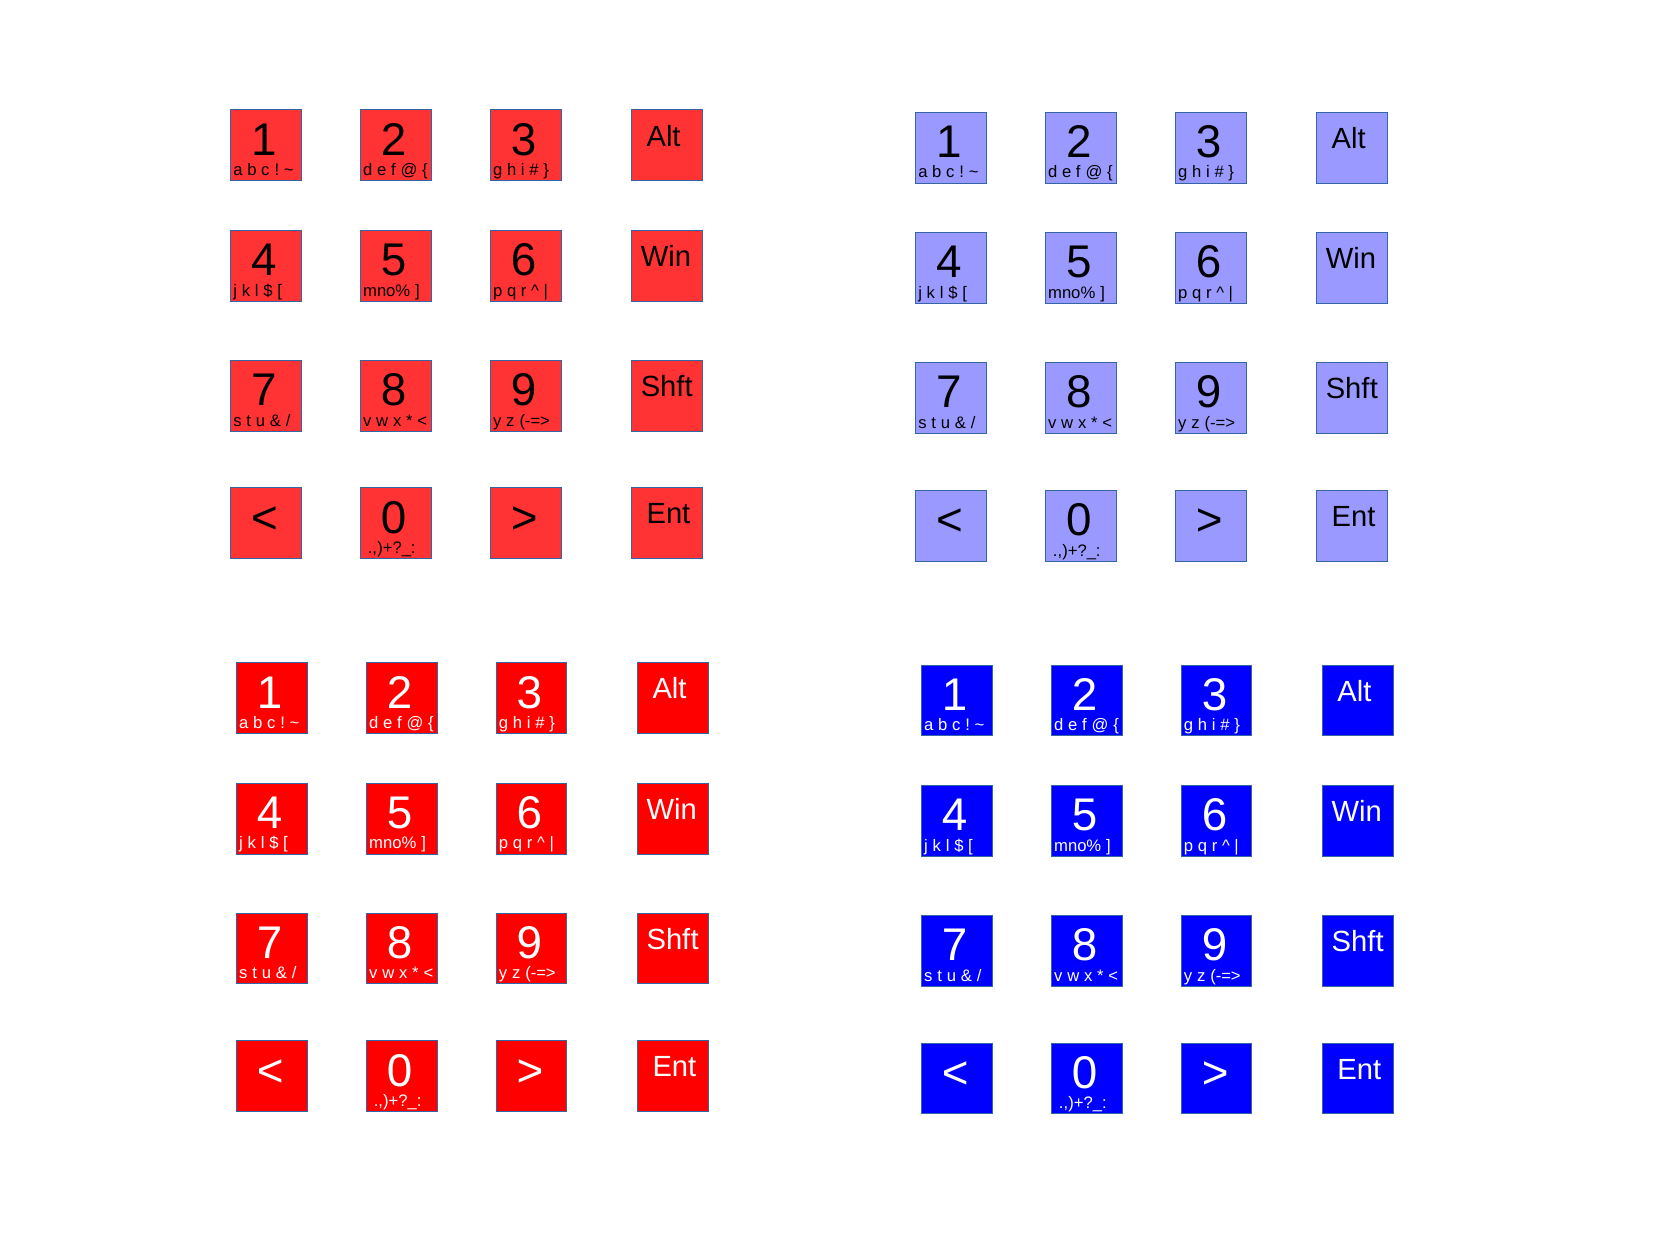

1
1
1
1
1
1
1
1
2
2
2
2
3
3
3
3
1
1
1
1
2
2
3
3
Alt
Alt
Alt
Alt
Alt
Alt
a b c ! ~
a b c ! ~
a b c ! ~
a b c ! ~
a b c ! ~
a b c ! ~
a b c ! ~
a b c ! ~
a b c ! ~
d e f @ {
a b c ! ~
d e f @ {
a b c ! ~
g h i # }
a b c ! ~
g h i # }
a b c ! ~
a b c ! ~
a b c ! ~
a b c ! ~
a b c ! ~
a b c ! ~
a b c ! ~
d e f @ {
a b c ! ~
g h i # }
a b c ! ~
1
4
1
4
1
4
1
4
5
5
5
5
6
6
6
6
1
4
1
4
5
5
6
6
Win
Win
Win
Win
Win
Win
a b c ! ~
a b c ! ~
a b c ! ~
j k l $ [
a b c ! ~
a b c ! ~
a b c ! ~
j k l $ [
a b c ! ~
mno% ]
a b c ! ~
mno% ]
a b c ! ~
p q r ^ |
a b c ! ~
p q r ^ |
a b c ! ~
a b c ! ~
a b c ! ~
a b c ! ~
a b c ! ~
j k l $ [
a b c ! ~
mno% ]
a b c ! ~
p q r ^ |
a b c ! ~
1
7
1
7
1
7
1
7
8
8
8
8
9
9
9
9
1
7
1
7
8
8
9
9
Shft
Shft
Shft
Shft
Shft
Shft
a b c ! ~
a b c ! ~
a b c ! ~
s t u & /
a b c ! ~
a b c ! ~
a b c ! ~
s t u & /
a b c ! ~
v w x * <
a b c ! ~
v w x * <
a b c ! ~
y z (-=>
a b c ! ~
y z (-=>
a b c ! ~
a b c ! ~
a b c ! ~
a b c ! ~
a b c ! ~
s t u & /
a b c ! ~
v w x * <
a b c ! ~
y z (-=>
a b c ! ~
1
<
1
<
1
<
1
<
0
0
0
0
>
>
>
>
1
<
1
<
0
0
>
>
?
_
 :
?
_
 :
?
_
 :
Ent
Ent
Ent
Ent
Ent
Ent
a b c ! ~
a b c ! ~
a b c ! ~
a b c ! ~
a b c ! ~
a b c ! ~
‘ ‘ . , ) +
 .,)+?_:
‘ ‘ . , ) +
 .,)+?_:
a b c ! ~
a b c ! ~
a b c ! ~
a b c ! ~
a b c ! ~
a b c ! ~
a b c ! ~
‘ ‘ . , ) +
 .,)+?_:
a b c ! ~
a b c ! ~
1
1
1
1
1
1
1
1
2
2
2
2
3
3
3
3
1
1
1
1
2
2
3
3
Alt
Alt
Alt
Alt
Alt
Alt
a b c ! ~
a b c ! ~
a b c ! ~
a b c ! ~
a b c ! ~
a b c ! ~
a b c ! ~
a b c ! ~
a b c ! ~
d e f @ {
a b c ! ~
d e f @ {
a b c ! ~
g h i # }
a b c ! ~
g h i # }
a b c ! ~
a b c ! ~
a b c ! ~
a b c ! ~
a b c ! ~
a b c ! ~
a b c ! ~
d e f @ {
a b c ! ~
g h i # }
a b c ! ~
1
4
1
4
1
4
1
4
5
5
5
5
6
6
6
6
1
4
1
4
5
5
6
6
Win
Win
Win
Win
Win
Win
a b c ! ~
a b c ! ~
a b c ! ~
j k l $ [
a b c ! ~
a b c ! ~
a b c ! ~
j k l $ [
a b c ! ~
mno% ]
a b c ! ~
mno% ]
a b c ! ~
p q r ^ |
a b c ! ~
p q r ^ |
a b c ! ~
a b c ! ~
a b c ! ~
a b c ! ~
a b c ! ~
j k l $ [
a b c ! ~
mno% ]
a b c ! ~
p q r ^ |
a b c ! ~
1
7
1
7
1
7
1
7
8
8
8
8
9
9
9
9
1
7
1
7
8
8
9
9
Shft
Shft
Shft
Shft
Shft
Shft
a b c ! ~
a b c ! ~
a b c ! ~
s t u & /
a b c ! ~
a b c ! ~
a b c ! ~
s t u & /
a b c ! ~
v w x * <
a b c ! ~
v w x * <
a b c ! ~
y z (-=>
a b c ! ~
y z (-=>
a b c ! ~
a b c ! ~
a b c ! ~
a b c ! ~
a b c ! ~
s t u & /
a b c ! ~
v w x * <
a b c ! ~
y z (-=>
a b c ! ~
1
<
1
<
1
<
1
<
0
0
0
0
>
>
>
>
1
<
1
<
0
0
>
>
?
_
 :
?
_
 :
?
_
 :
Ent
Ent
Ent
Ent
Ent
Ent
a b c ! ~
a b c ! ~
a b c ! ~
a b c ! ~
a b c ! ~
a b c ! ~
‘ ‘ . , ) +
 .,)+?_:
‘ ‘ . , ) +
 .,)+?_:
a b c ! ~
a b c ! ~
a b c ! ~
a b c ! ~
a b c ! ~
a b c ! ~
a b c ! ~
‘ ‘ . , ) +
 .,)+?_:
a b c ! ~
a b c ! ~